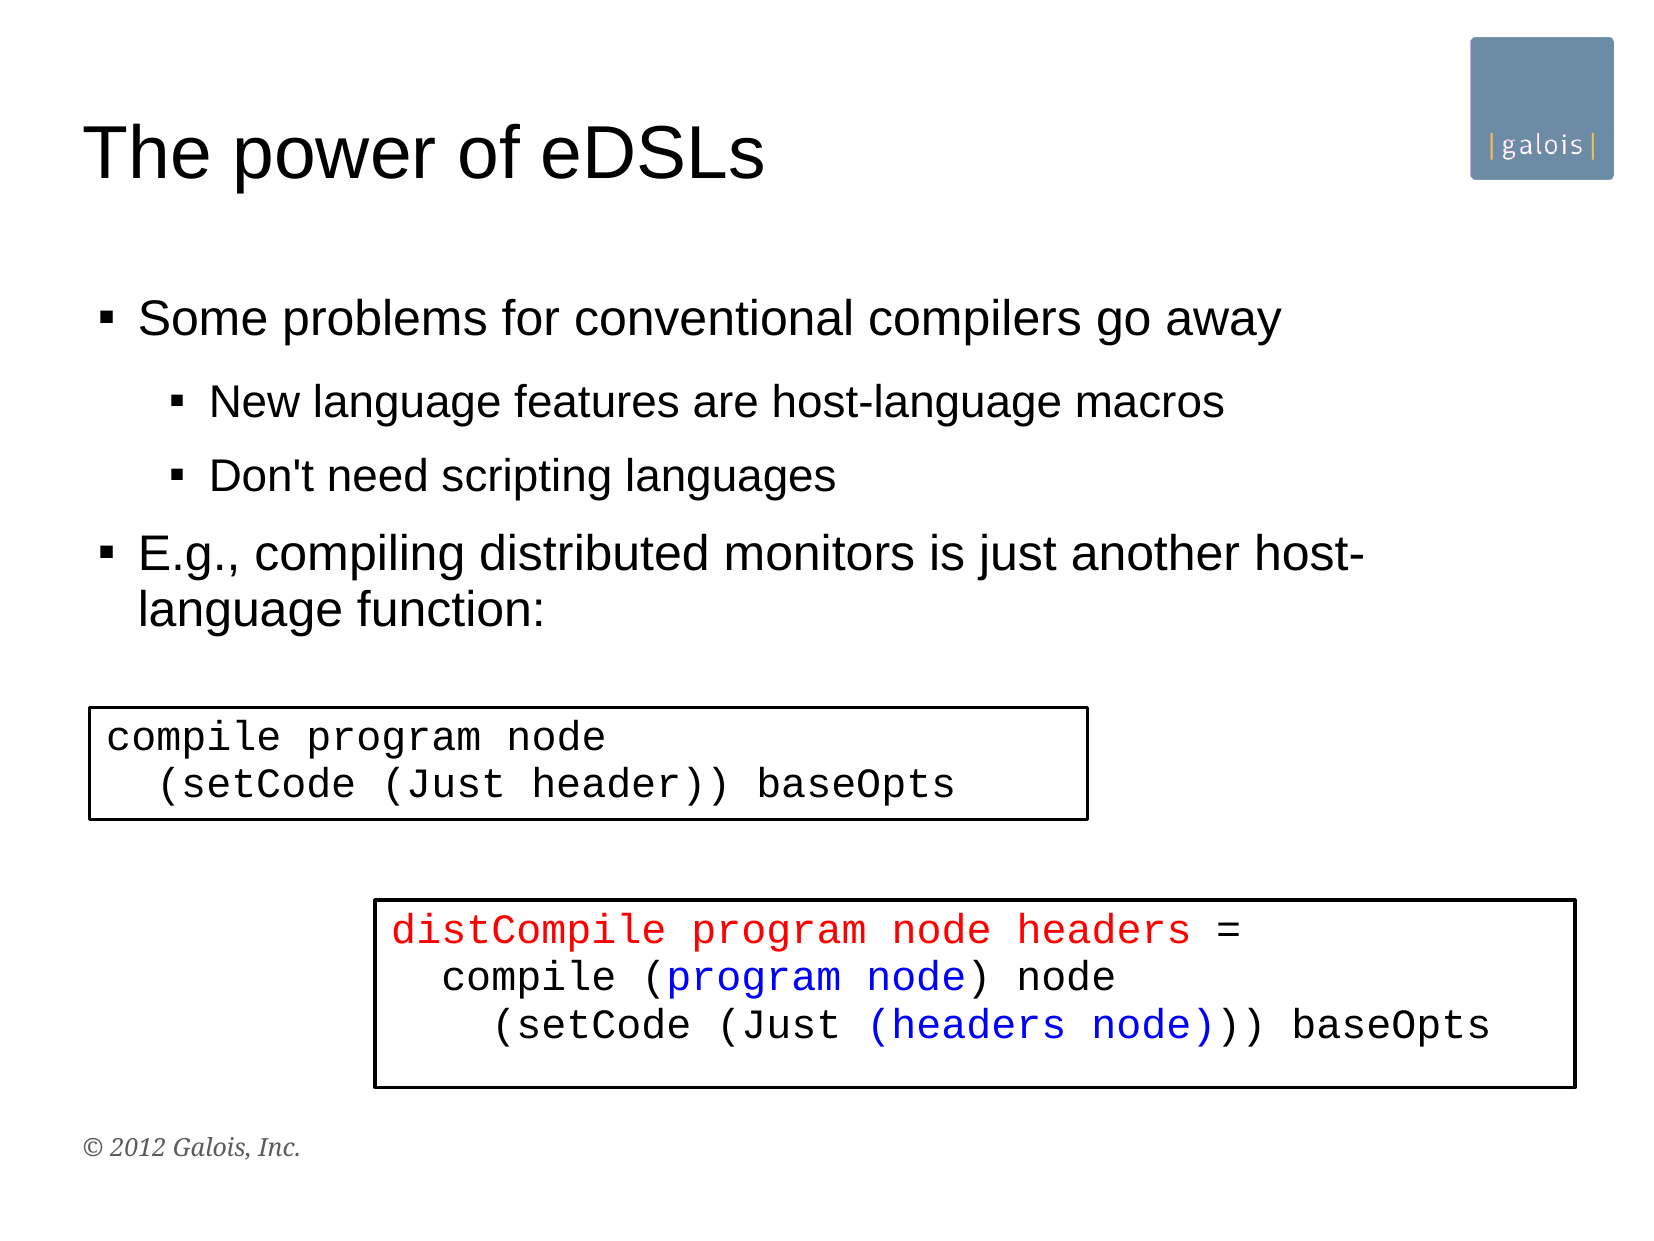

# The power of eDSLs
Some problems for conventional compilers go away
New language features are host-language macros
Don't need scripting languages
E.g., compiling distributed monitors is just another host-language function:
compile program node
 (setCode (Just header)) baseOpts
distCompile program node headers =
 compile (program node) node
 (setCode (Just (headers node))) baseOpts